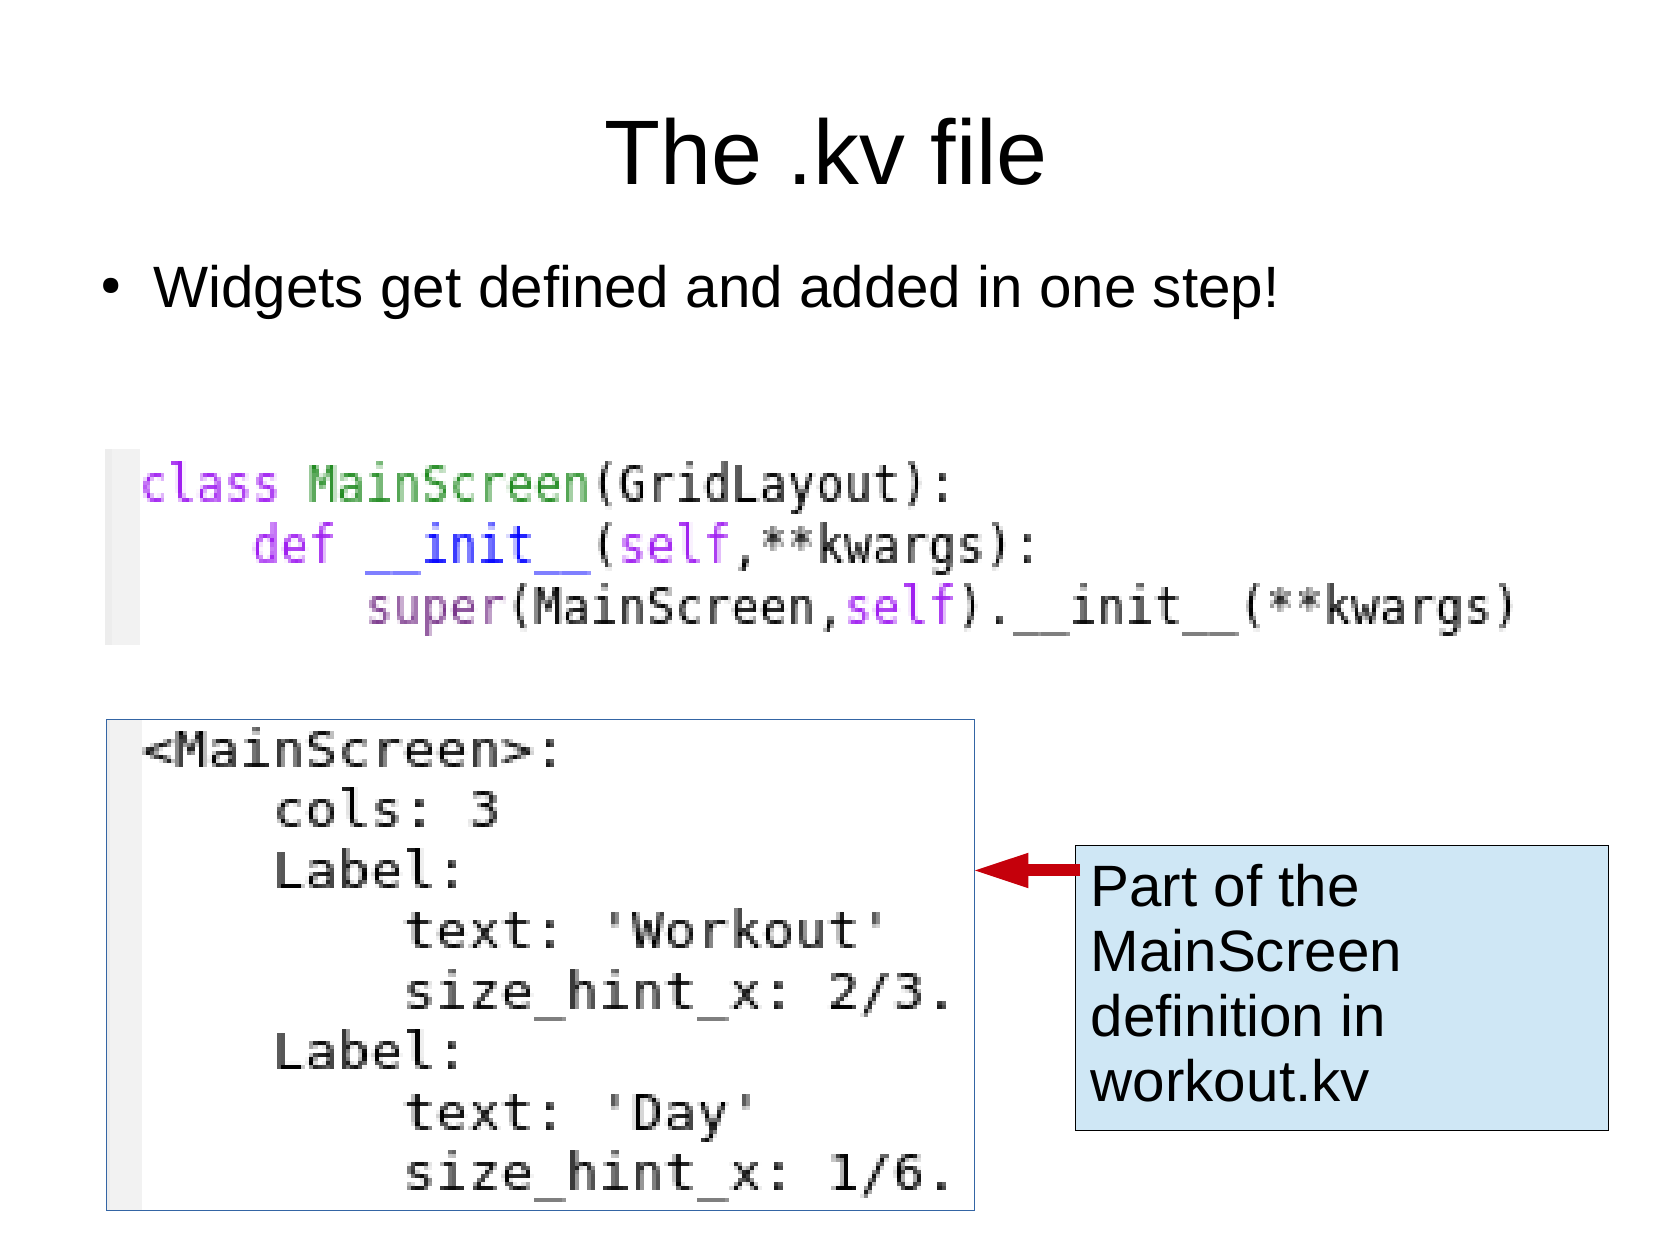

# The .kv file
Widgets get defined and added in one step!
Part of the MainScreen definition in workout.kv